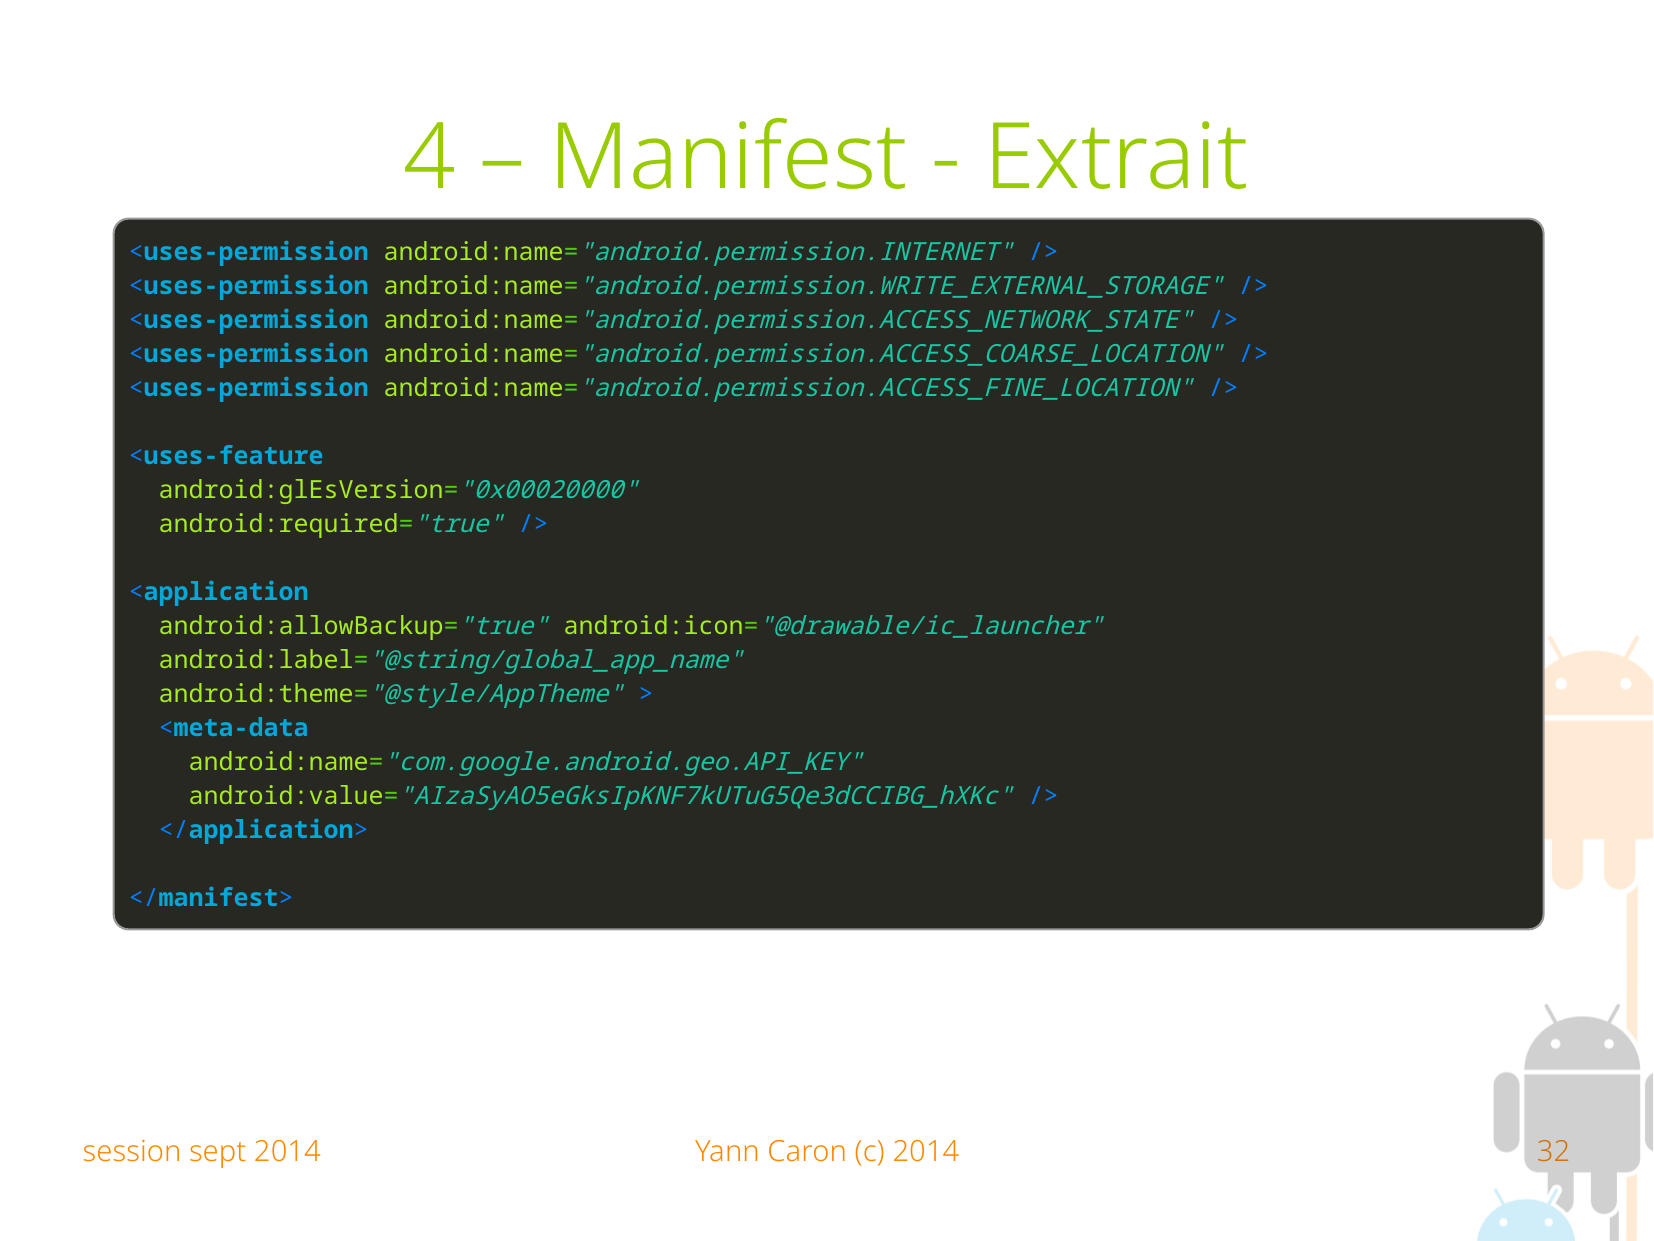

# 4 – Manifest - Extrait
<uses-permission android:name="android.permission.INTERNET" />
<uses-permission android:name="android.permission.WRITE_EXTERNAL_STORAGE" />
<uses-permission android:name="android.permission.ACCESS_NETWORK_STATE" />
<uses-permission android:name="android.permission.ACCESS_COARSE_LOCATION" />
<uses-permission android:name="android.permission.ACCESS_FINE_LOCATION" />
<uses-feature
 android:glEsVersion="0x00020000"
 android:required="true" />
<application
 android:allowBackup="true" android:icon="@drawable/ic_launcher"
 android:label="@string/global_app_name"
 android:theme="@style/AppTheme" >
 <meta-data
 android:name="com.google.android.geo.API_KEY"
 android:value="AIzaSyAO5eGksIpKNF7kUTuG5Qe3dCCIBG_hXKc" />
 </application>
</manifest>
session sept 2014
Yann Caron (c) 2014
32